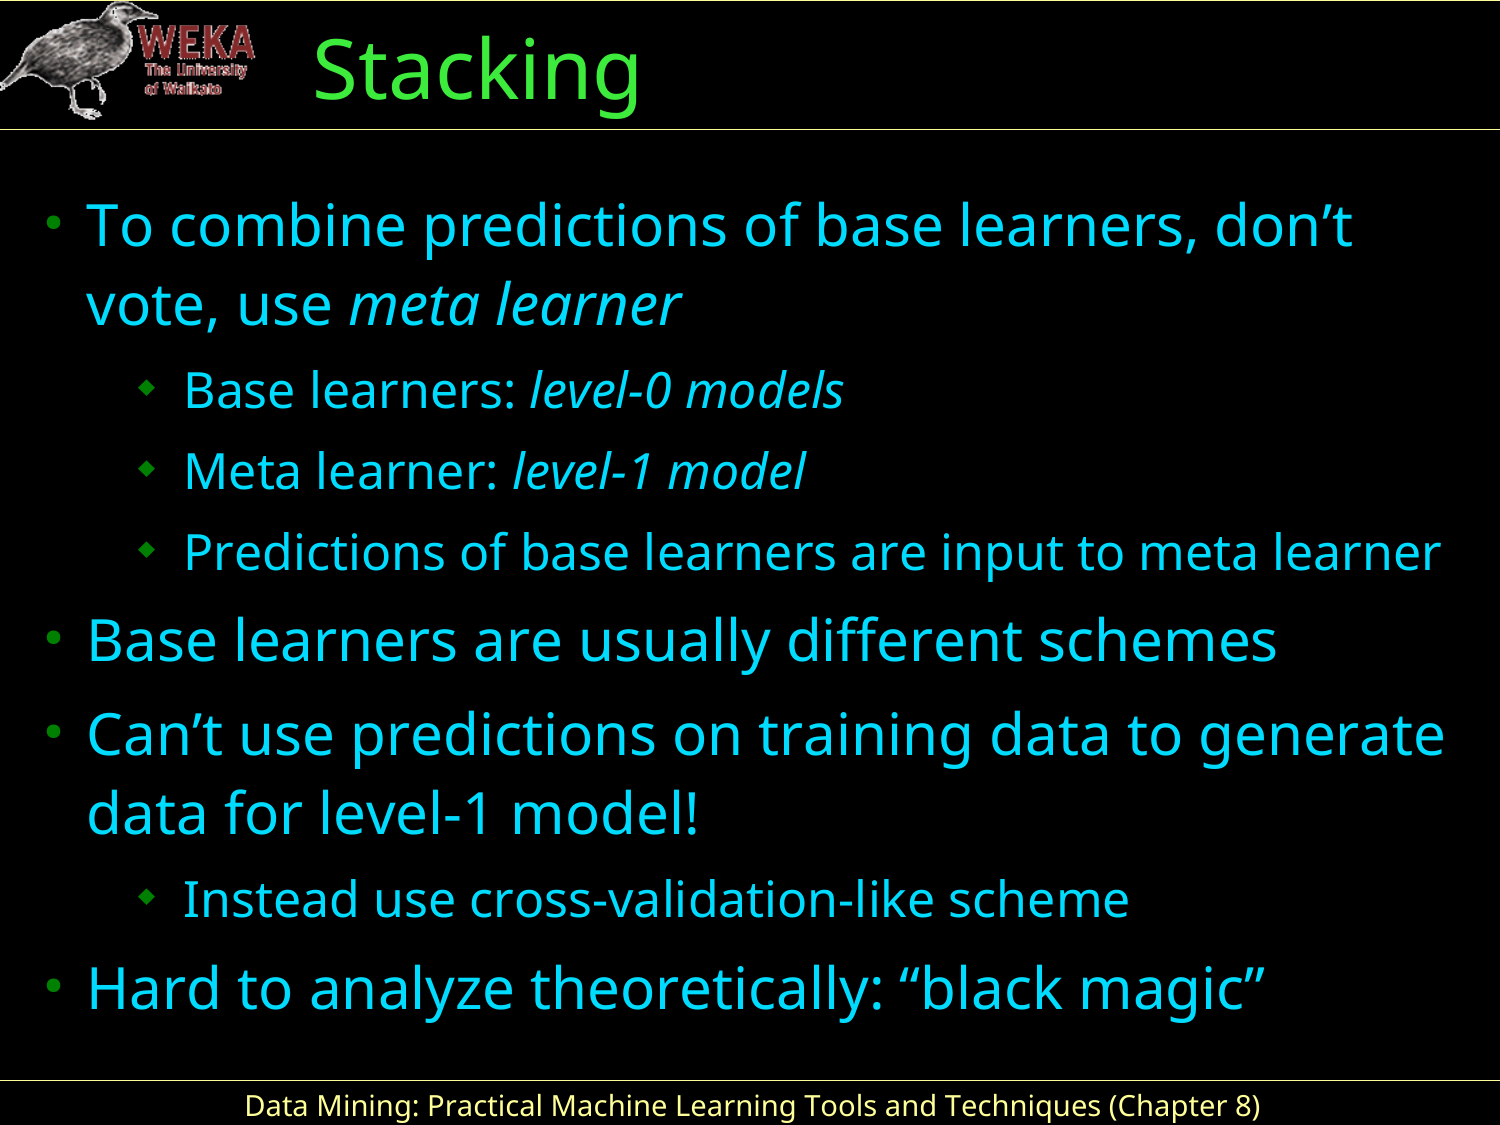

# Stacking
To combine predictions of base learners, don’t vote, use meta learner
Base learners: level-0 models
Meta learner: level-1 model
Predictions of base learners are input to meta learner
Base learners are usually different schemes
Can’t use predictions on training data to generate data for level-1 model!
Instead use cross-validation-like scheme
Hard to analyze theoretically: “black magic”
Data Mining: Practical Machine Learning Tools and Techniques (Chapter 8)